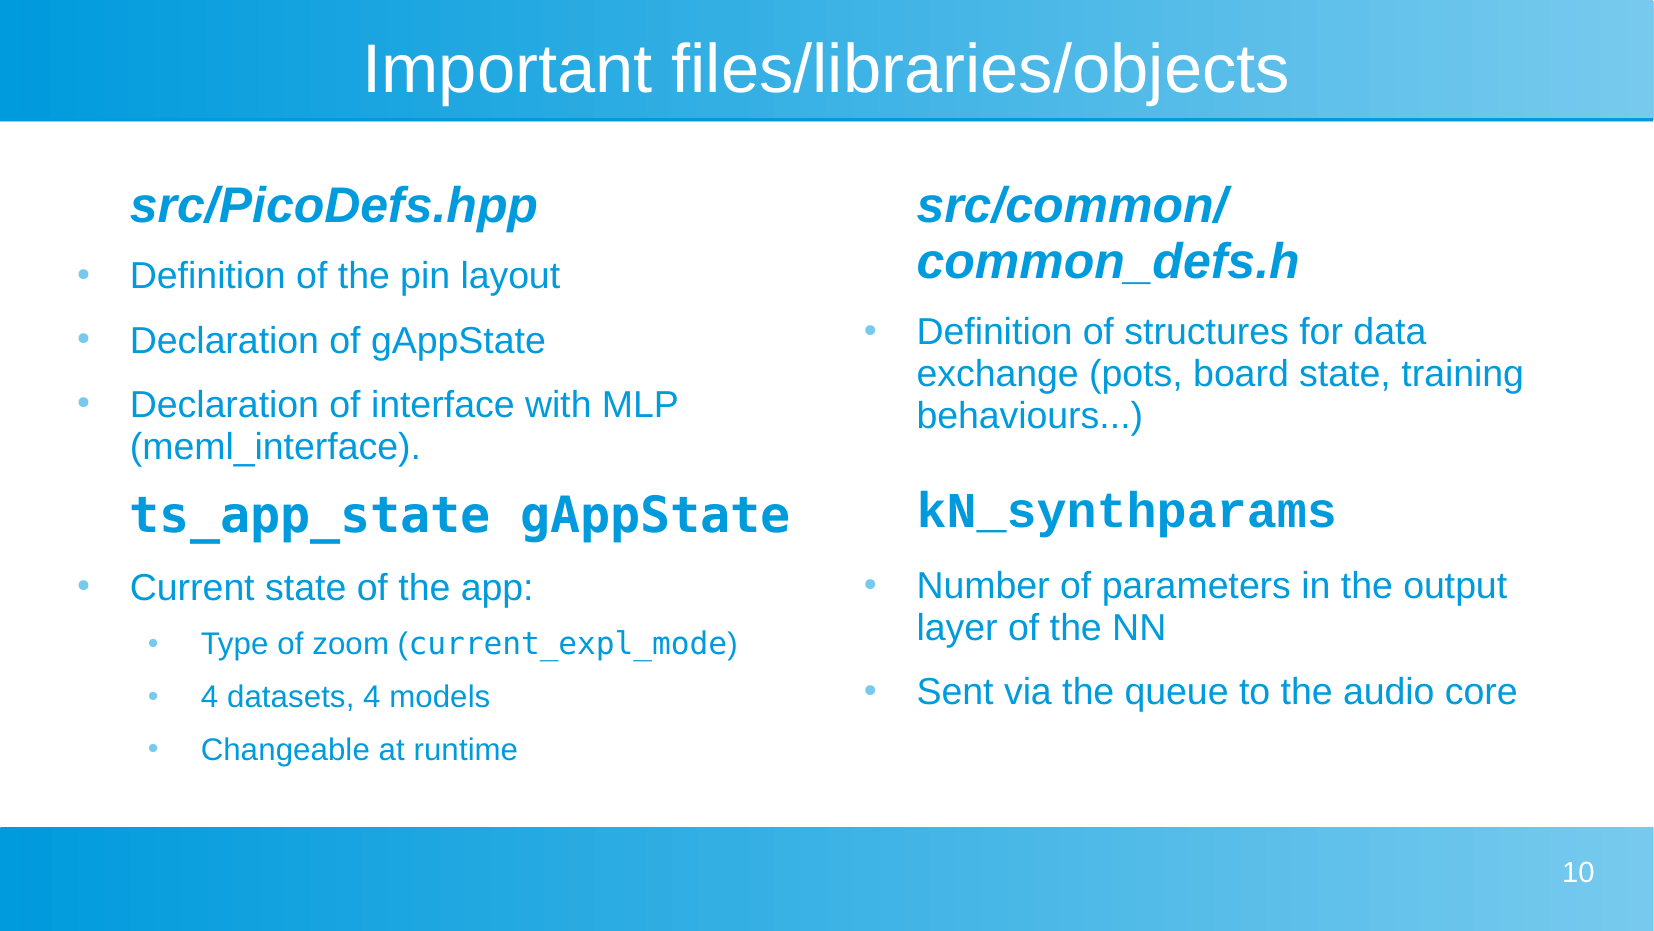

# Important files/libraries/objects
src/PicoDefs.hpp
Definition of the pin layout
Declaration of gAppState
Declaration of interface with MLP (meml_interface).
src/common/common_defs.h
Definition of structures for data exchange (pots, board state, training behaviours...)
ts_app_state gAppState
Current state of the app:
Type of zoom (current_expl_mode)
4 datasets, 4 models
Changeable at runtime
kN_synthparams
Number of parameters in the output layer of the NN
Sent via the queue to the audio core
10